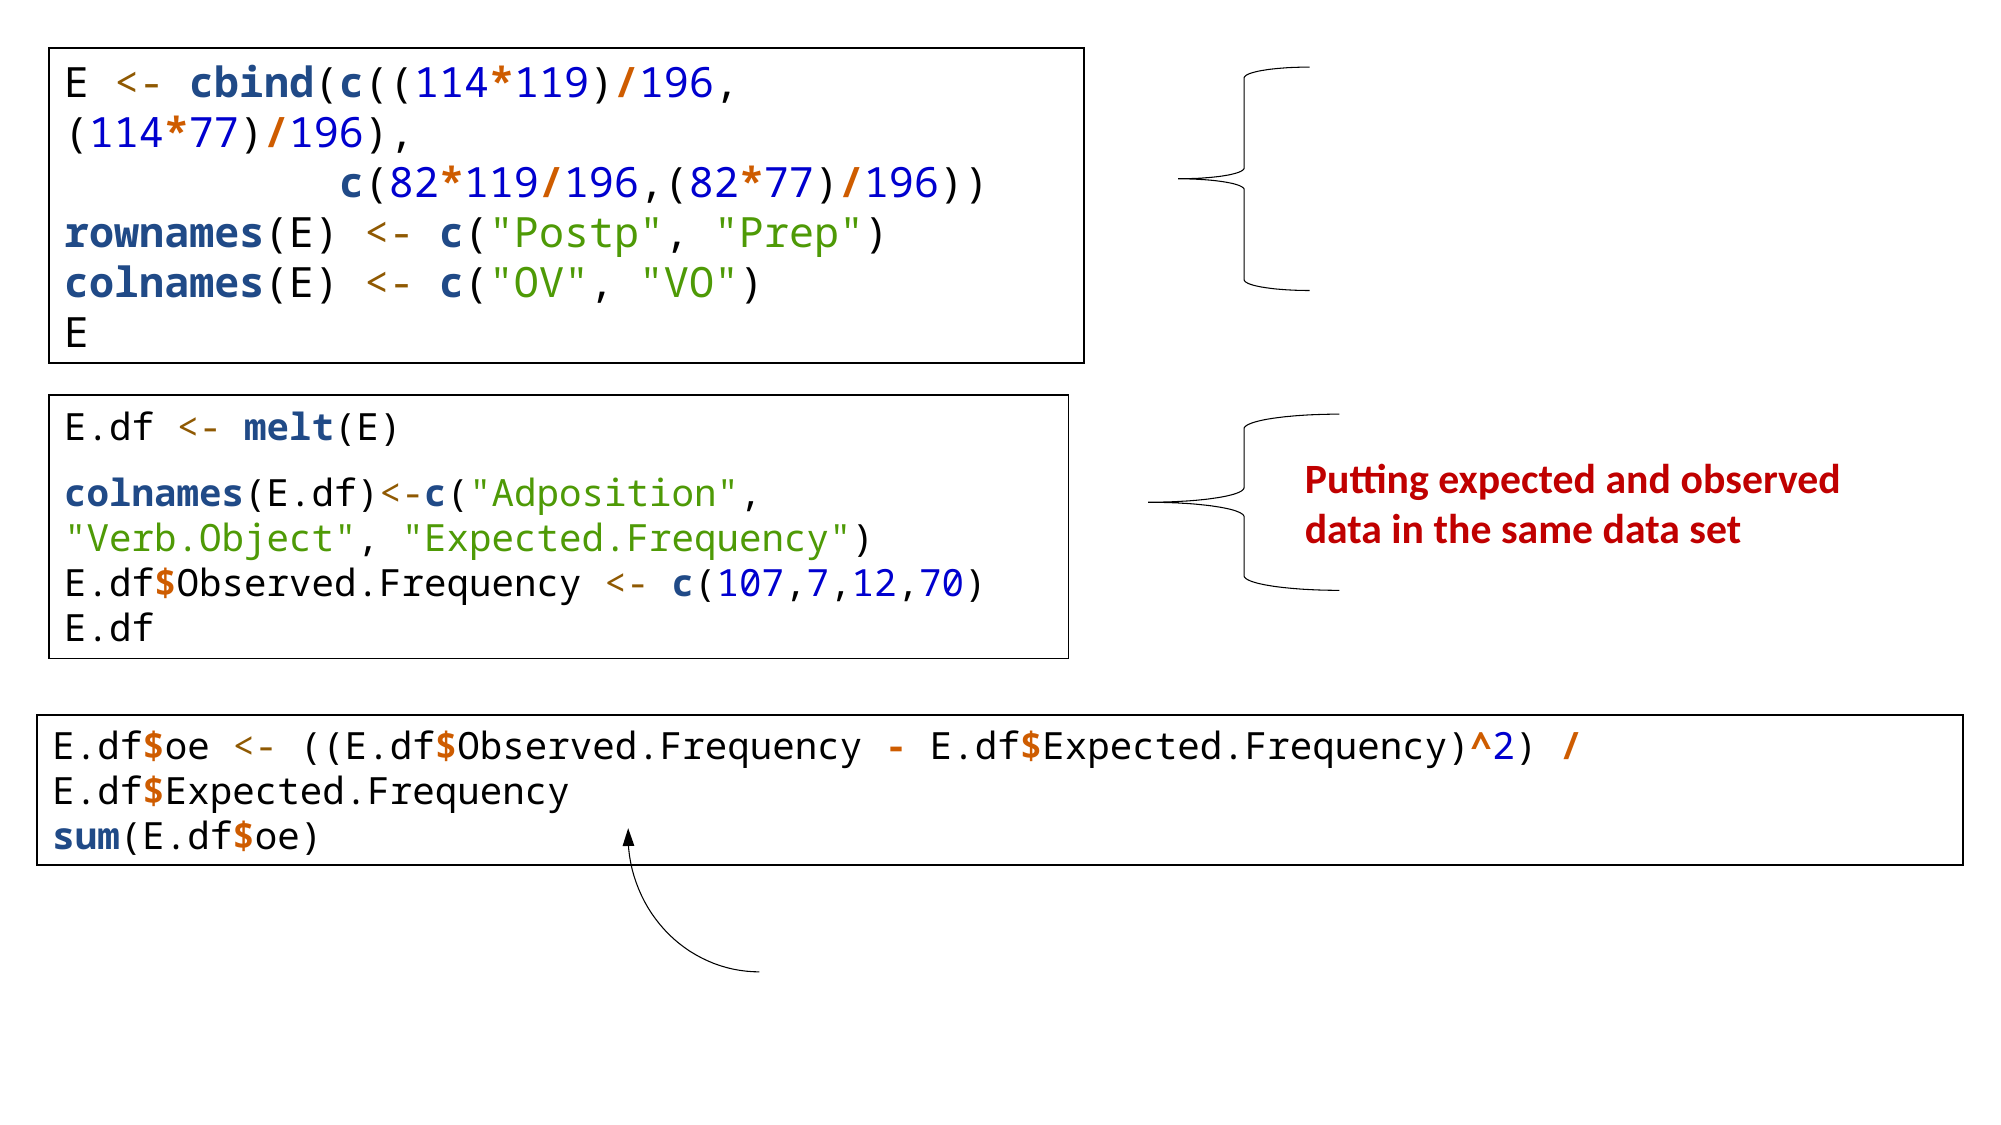

E <- cbind(c((114*119)/196, (114*77)/196),
 c(82*119/196,(82*77)/196))
rownames(E) <- c("Postp", "Prep")
colnames(E) <- c("OV", "VO")
E
E.df <- melt(E)
colnames(E.df)<-c("Adposition", "Verb.Object", "Expected.Frequency")
E.df$Observed.Frequency <- c(107,7,12,70)
E.df
Putting expected and observed data in the same data set
E.df$oe <- ((E.df$Observed.Frequency - E.df$Expected.Frequency)^2) / E.df$Expected.Frequency
sum(E.df$oe)